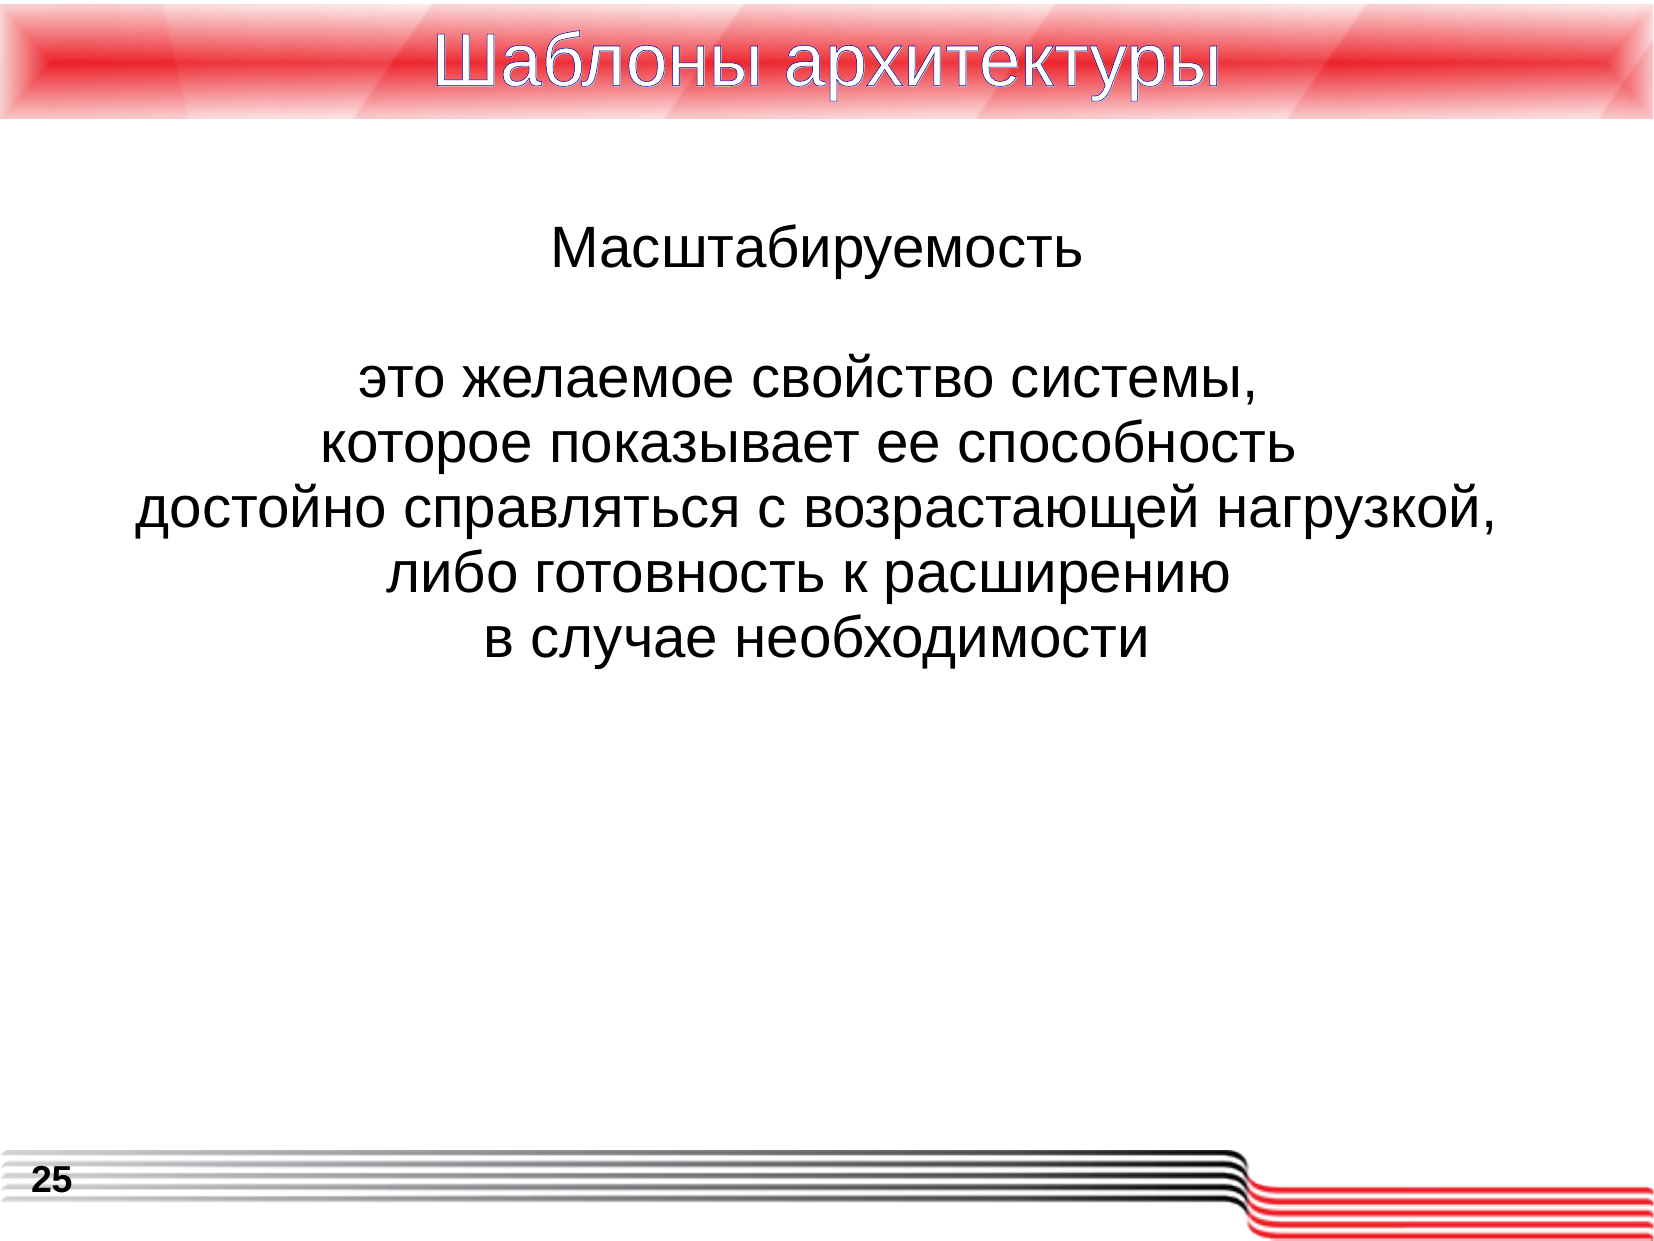

# Шаблоны архитектуры
Масштабируемость
это желаемое свойство системы,
которое показывает ее способность
достойно справляться с возрастающей нагрузкой, либо готовность к расширению
в случае необходимости
25